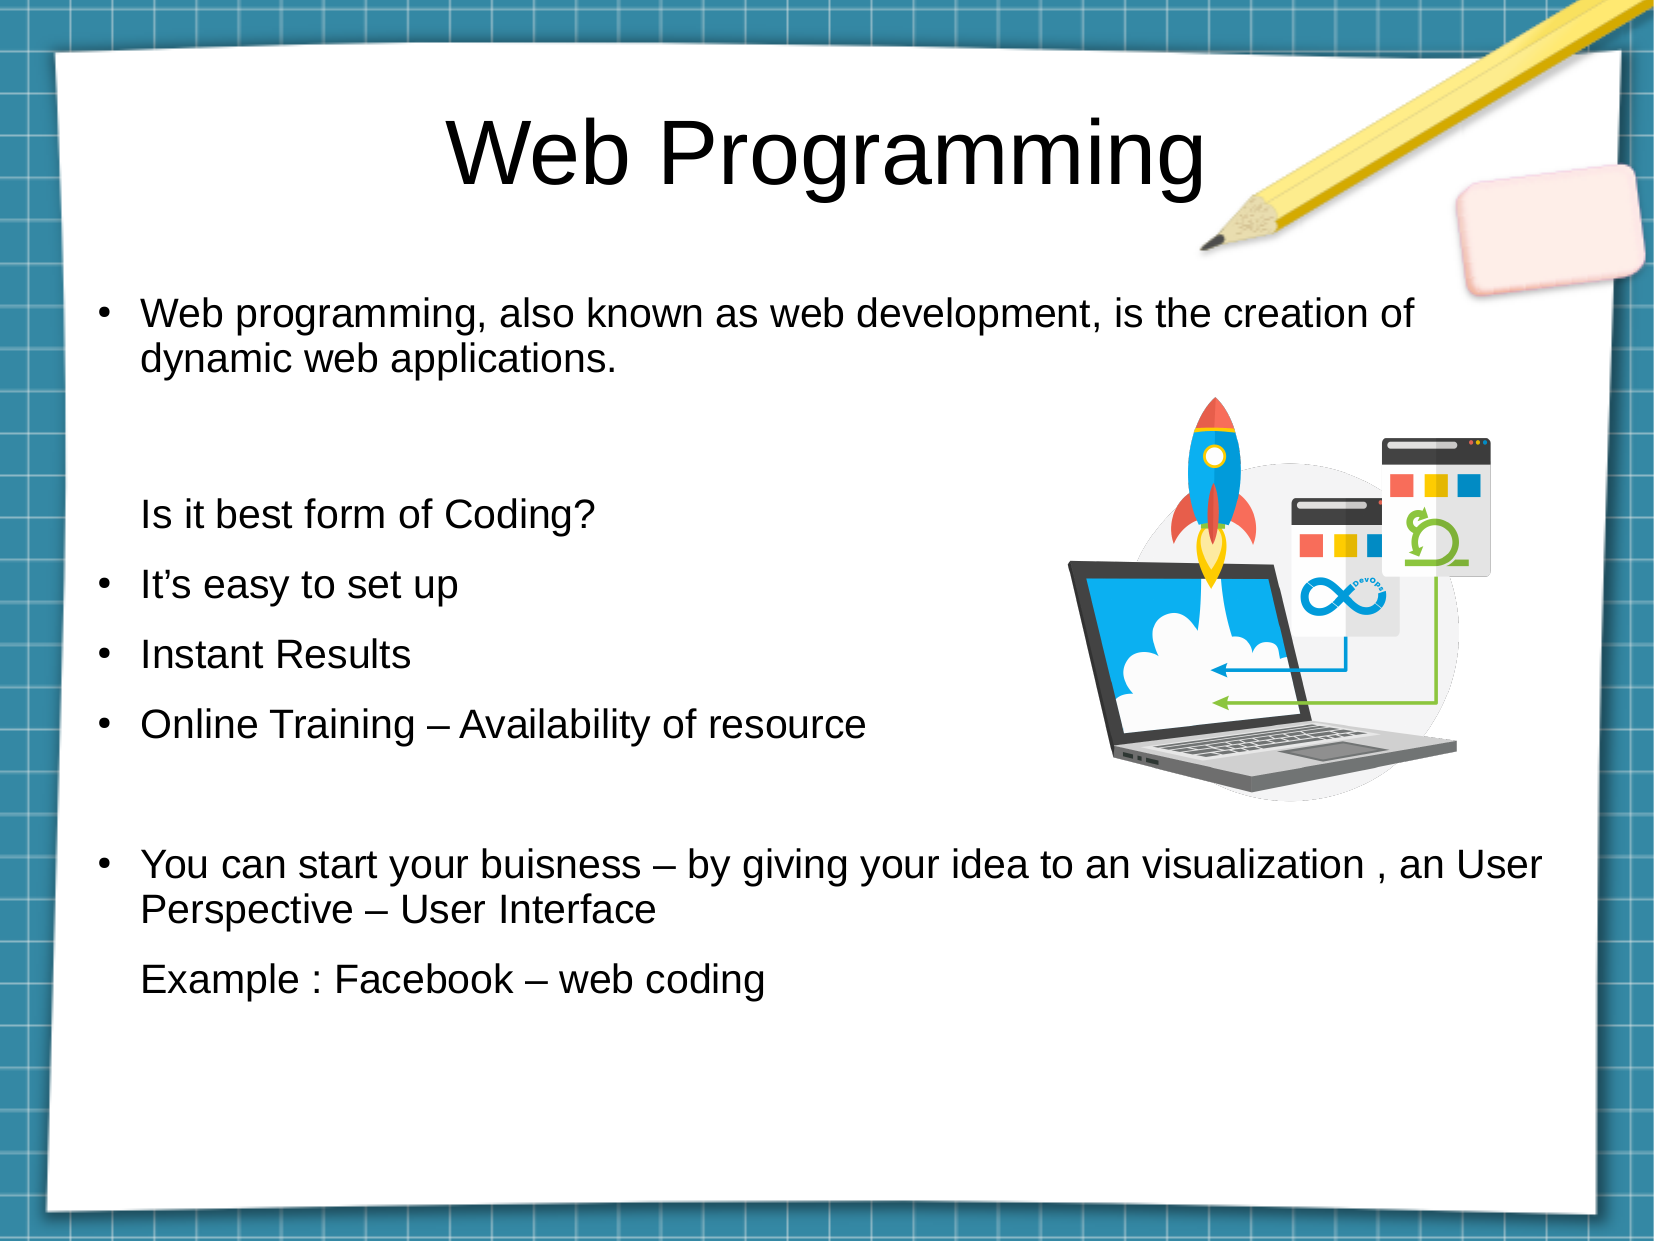

# Web Programming
Web programming, also known as web development, is the creation of dynamic web applications.
Is it best form of Coding?
It’s easy to set up
Instant Results
Online Training – Availability of resource
You can start your buisness – by giving your idea to an visualization , an User Perspective – User Interface
Example : Facebook – web coding